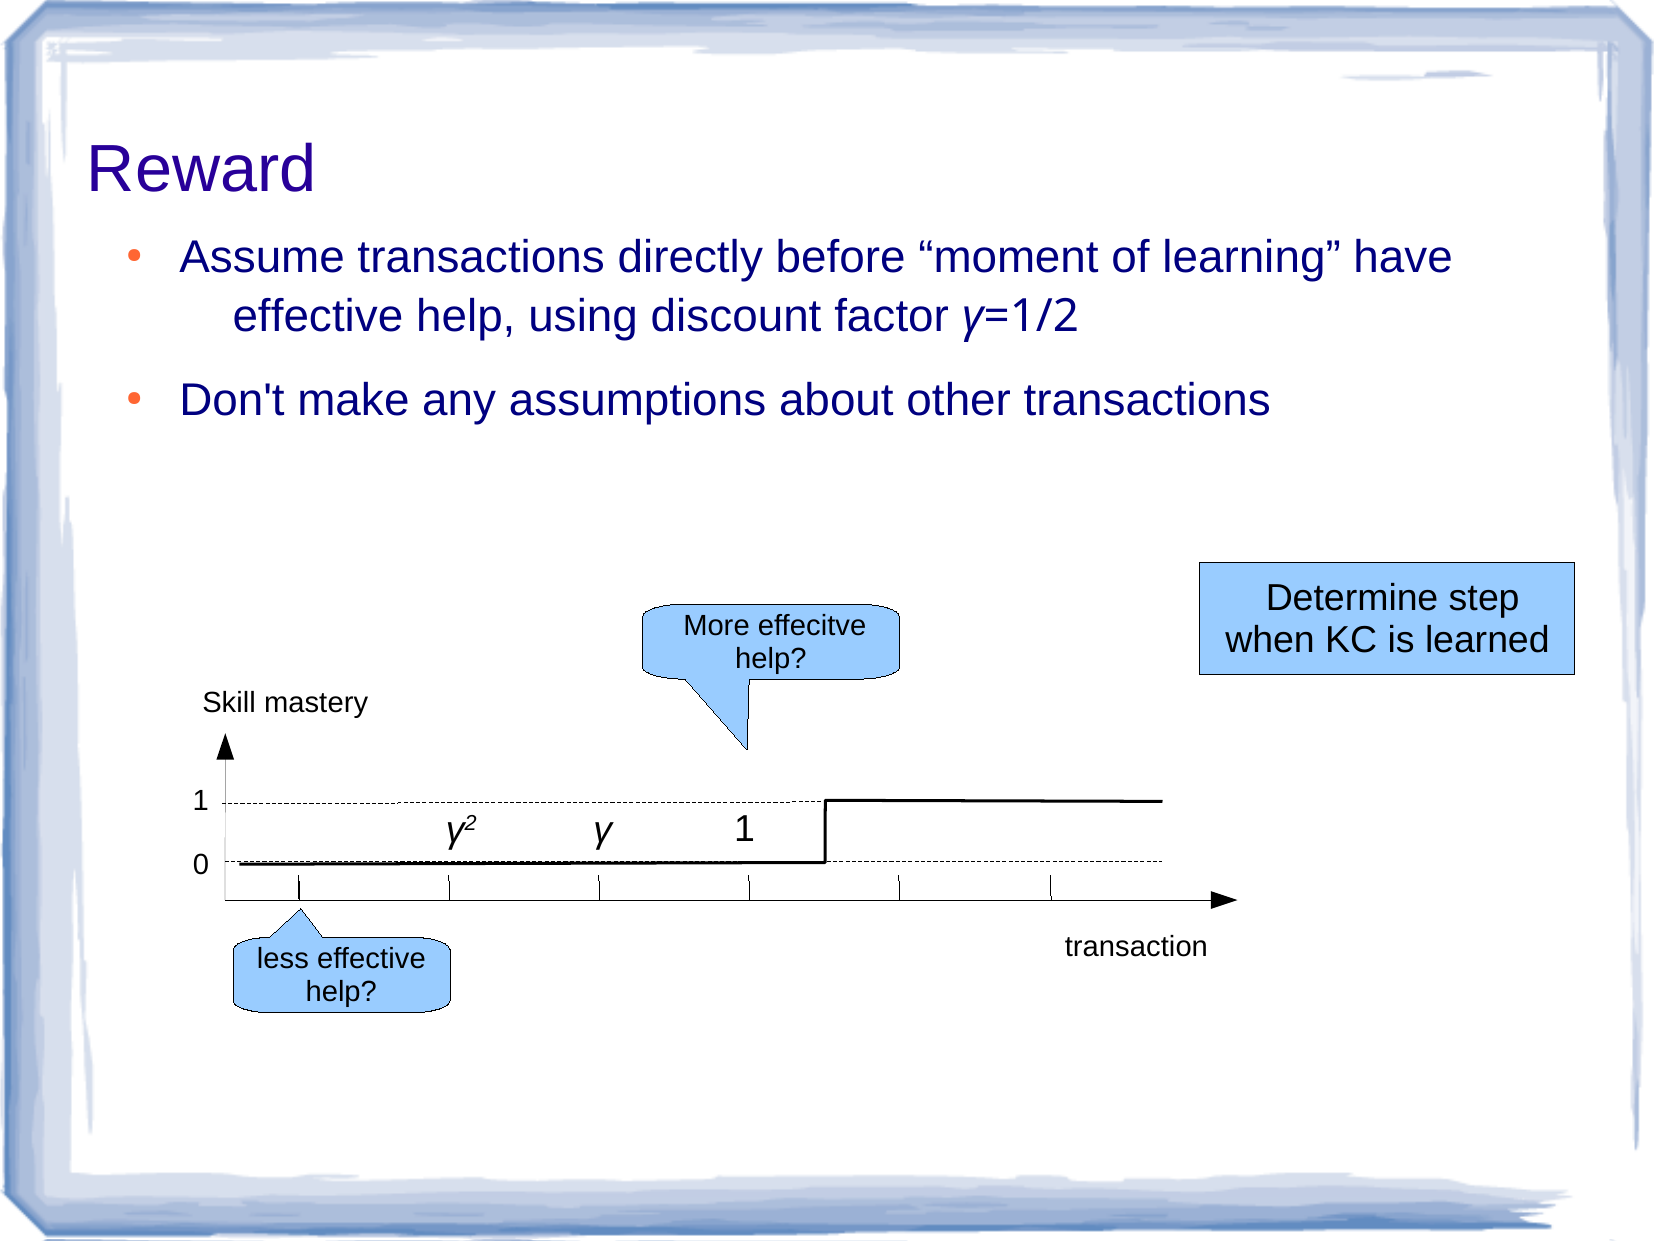

# Reward
Assume transactions directly before “moment of learning” have effective help, using discount factor γ=1/2
Don't make any assumptions about other transactions
 Determine step when KC is learned
 More effecitve help?
Skill mastery
1
1
γ2
γ
0
transaction
less effective help?